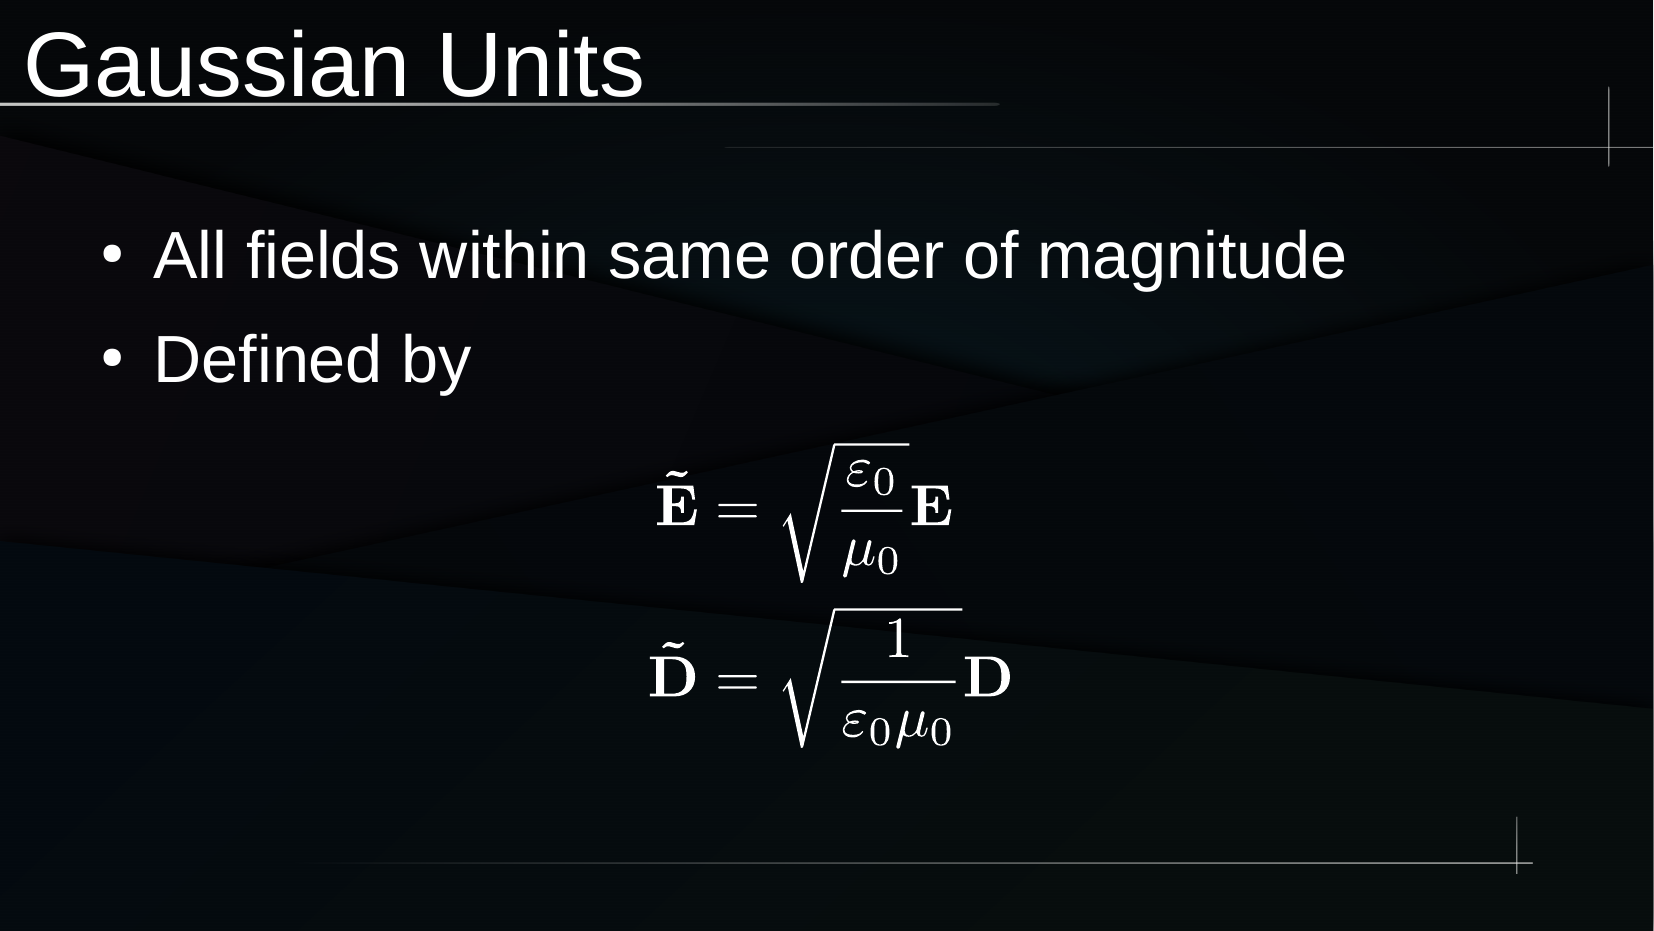

# Gaussian Units
All fields within same order of magnitude
Defined by